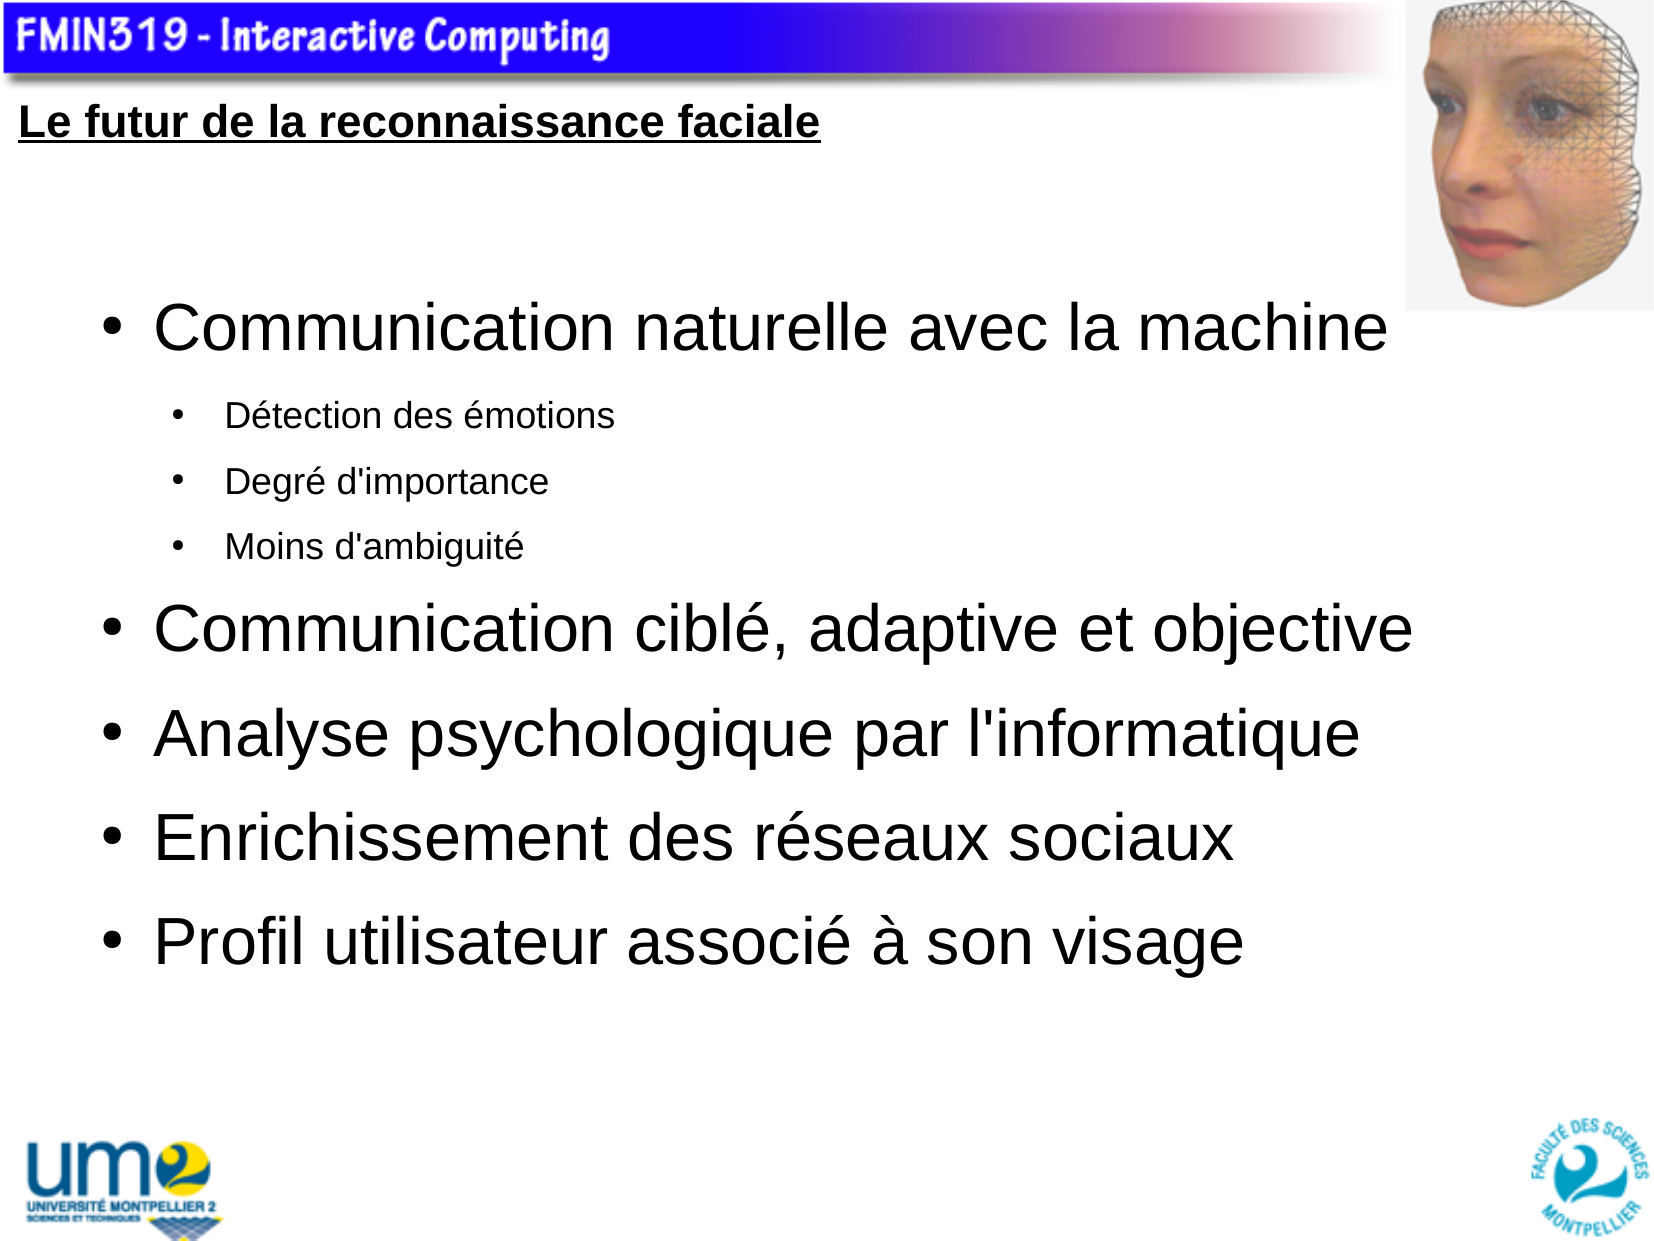

Le futur de la reconnaissance faciale
# Communication naturelle avec la machine
Détection des émotions
Degré d'importance
Moins d'ambiguité
Communication ciblé, adaptive et objective
Analyse psychologique par l'informatique
Enrichissement des réseaux sociaux
Profil utilisateur associé à son visage